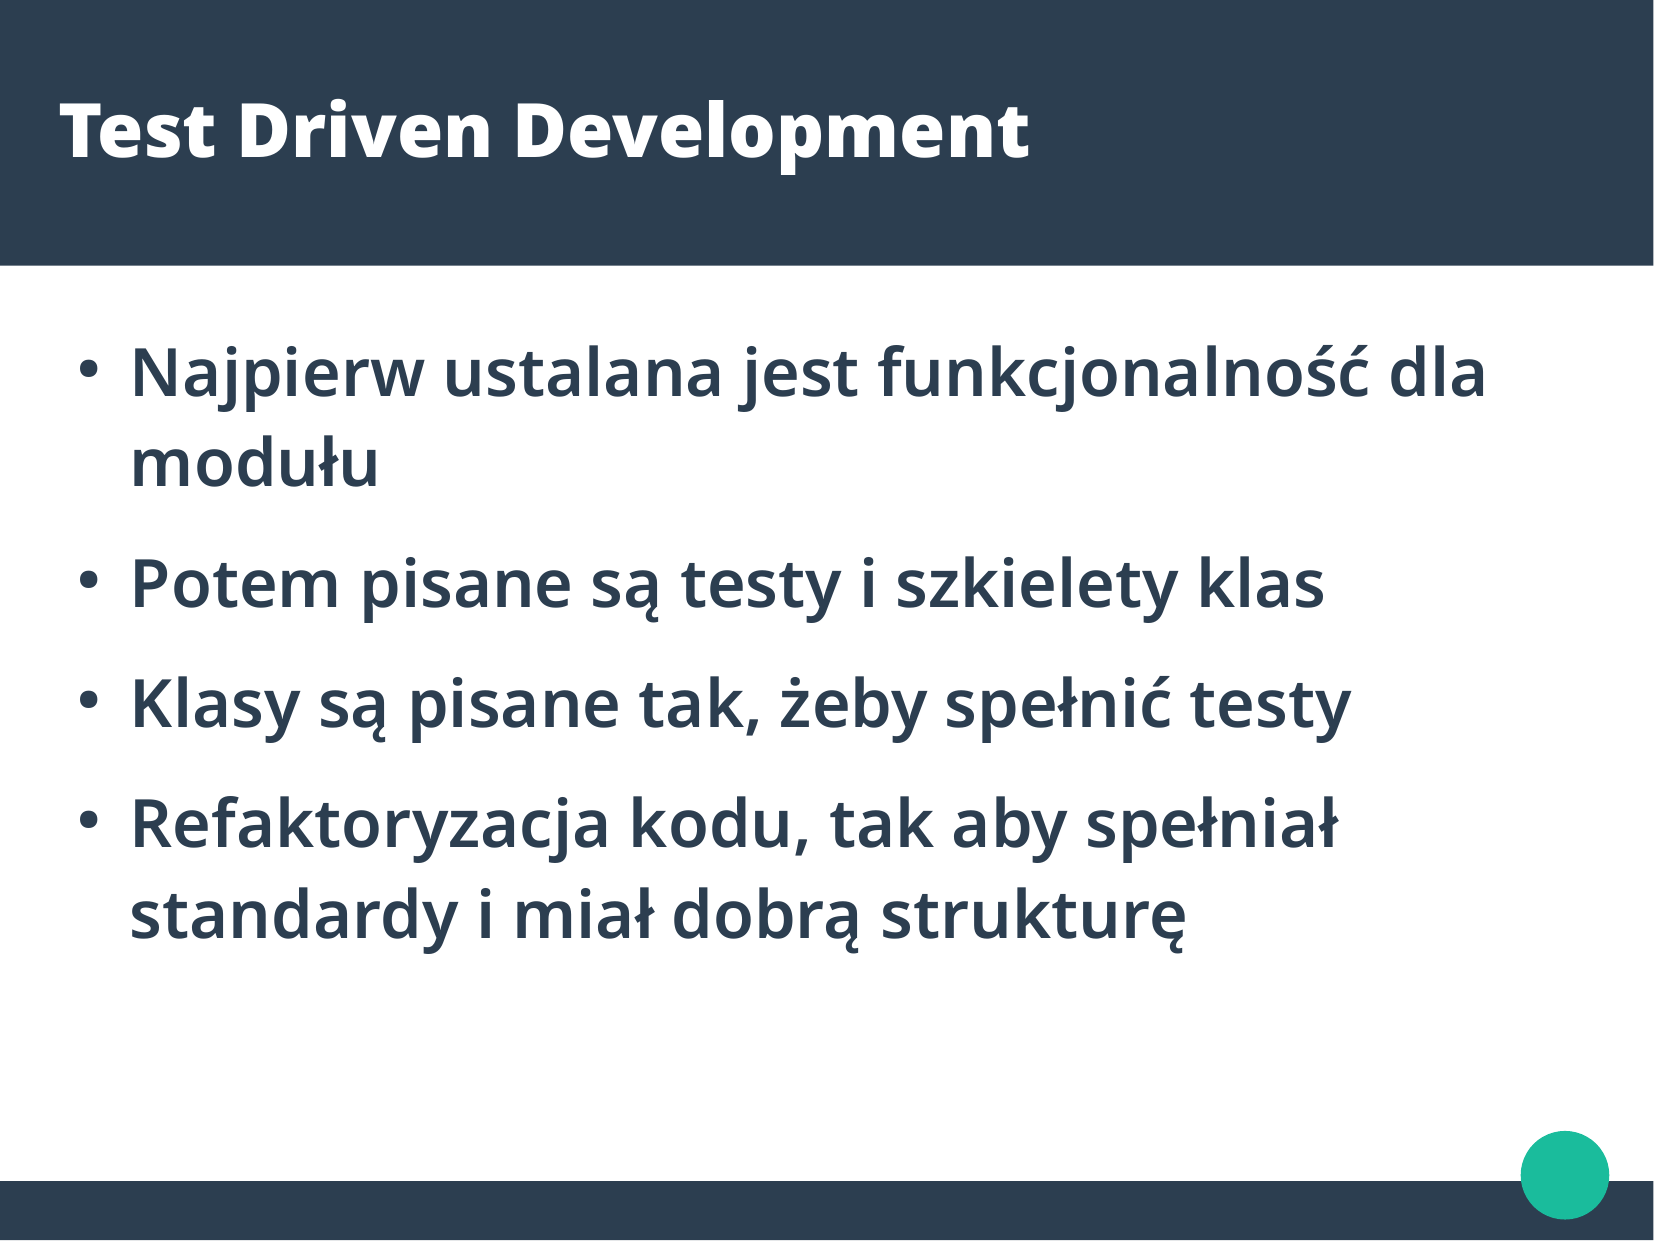

# Test Driven Development
Najpierw ustalana jest funkcjonalność dla modułu
Potem pisane są testy i szkielety klas
Klasy są pisane tak, żeby spełnić testy
Refaktoryzacja kodu, tak aby spełniał standardy i miał dobrą strukturę